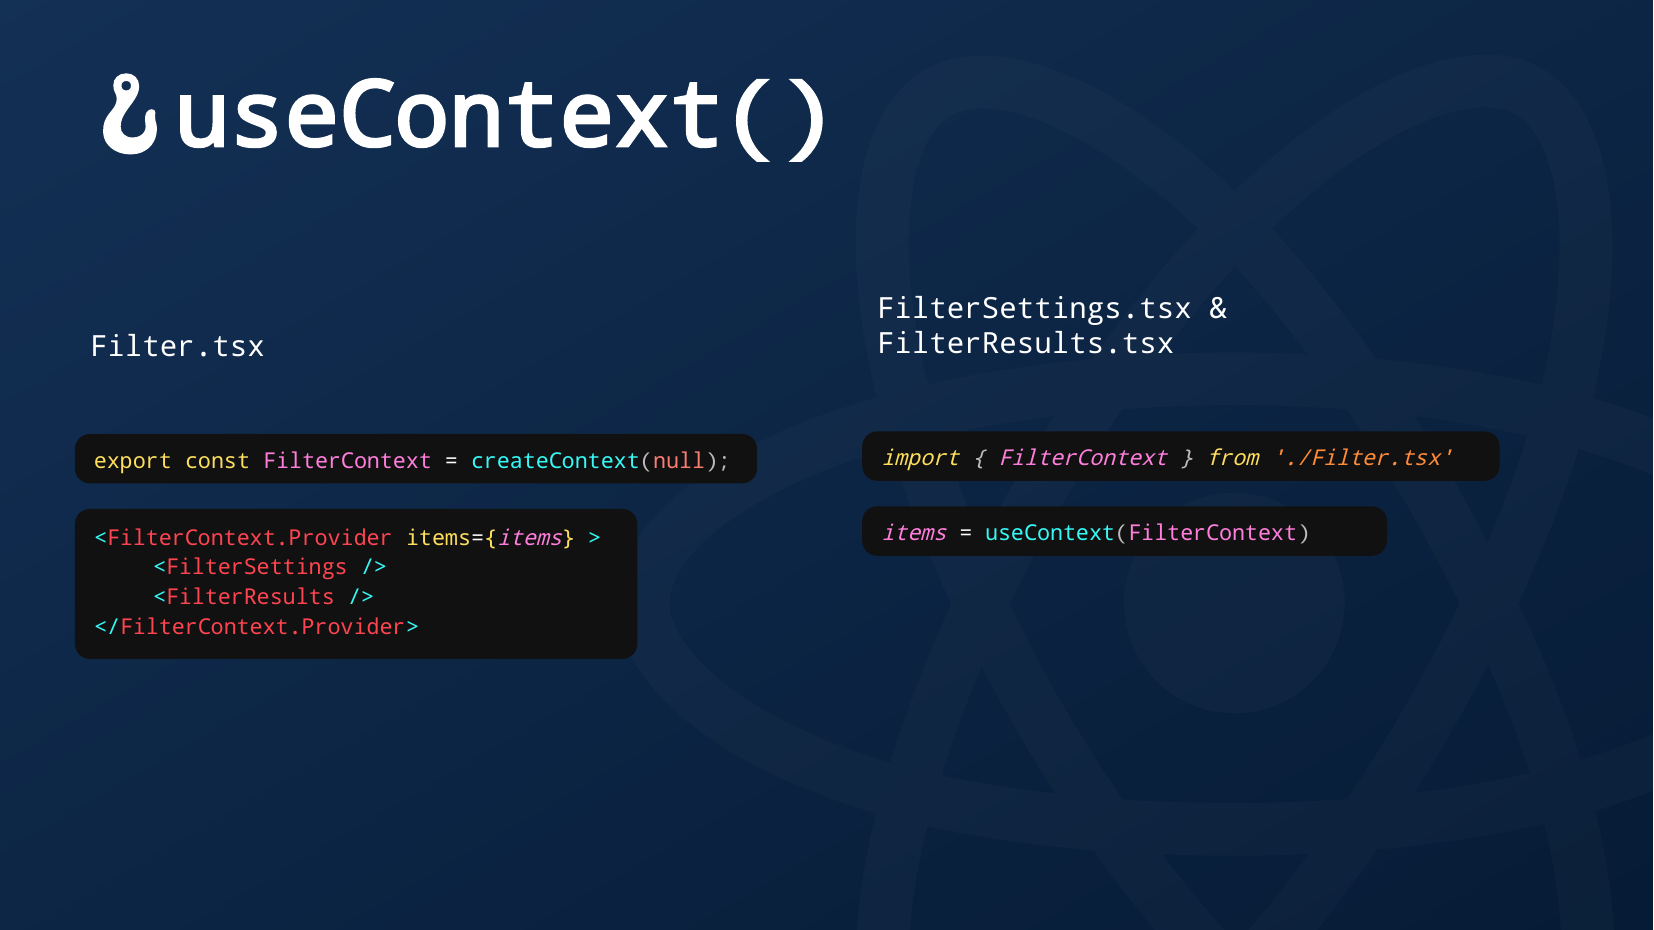

# 🪝useContext()
FilterSettings.tsx & FilterResults.tsx
Filter.tsx
import { FilterContext } from './Filter.tsx'
export const FilterContext = createContext(null);
items = useContext(FilterContext)
<FilterContext.Provider items={items} >
<FilterSettings />
<FilterResults />
</FilterContext.Provider>